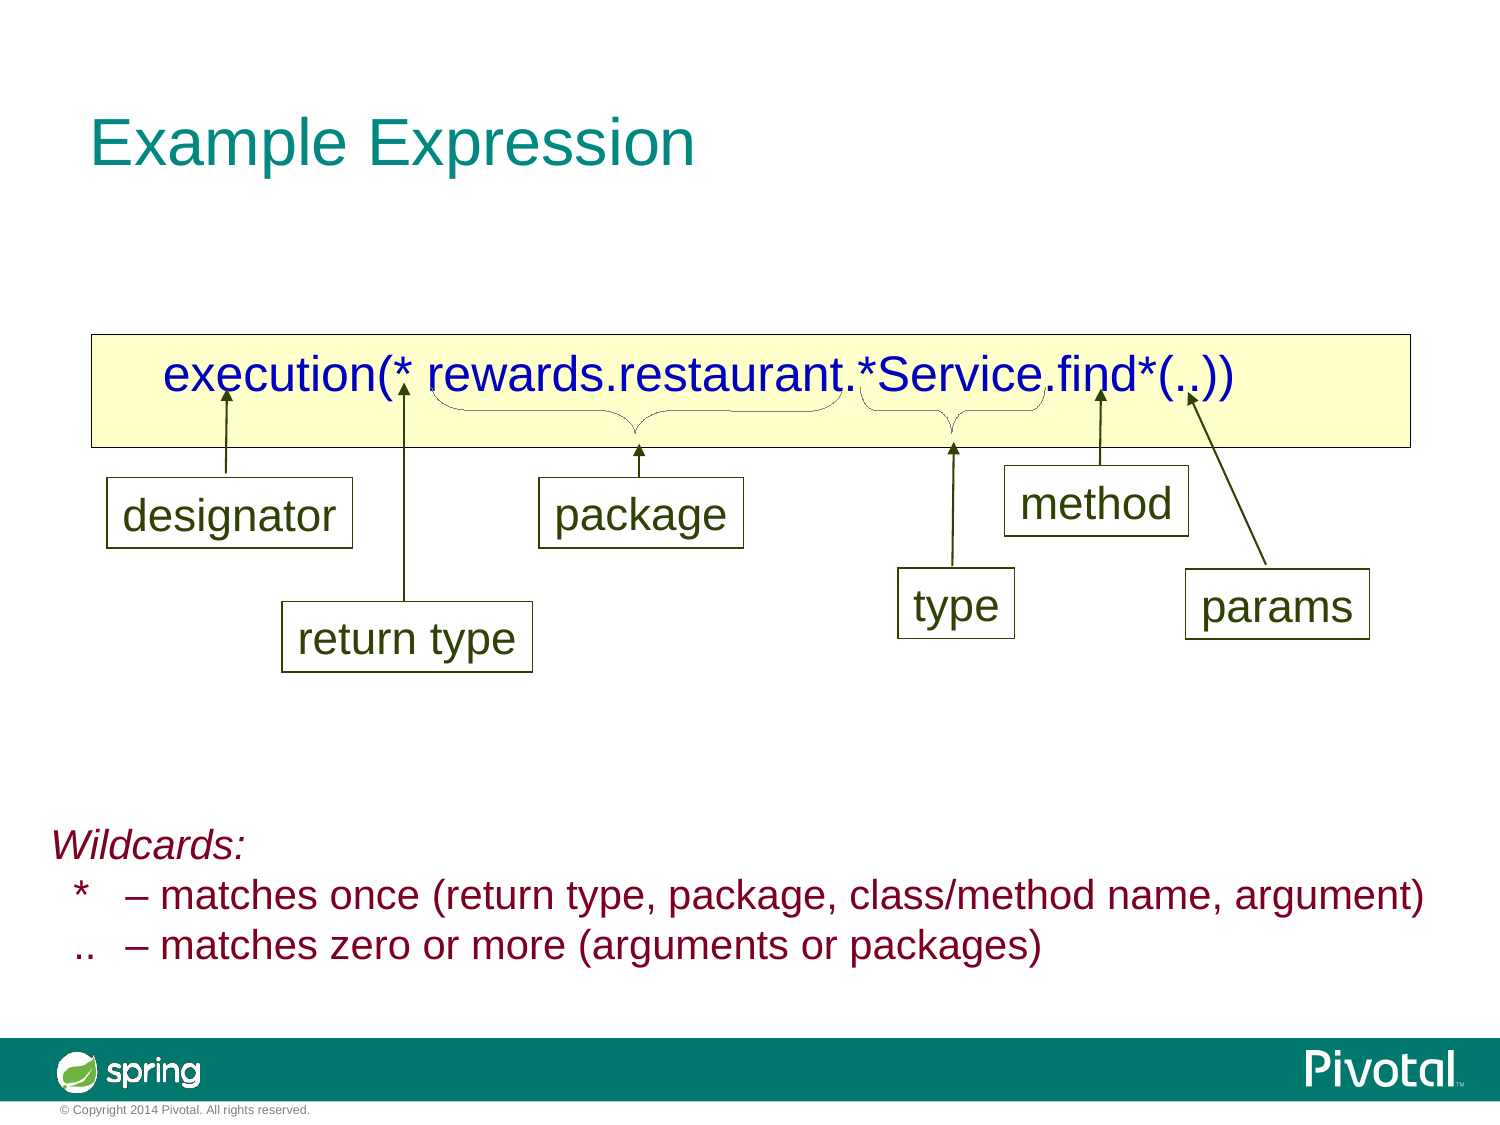

# Example Expression
execution(* rewards.restaurant.*Service.find*(..))
method
package
designator
type
params
return type
Wildcards:
 *	– matches once (return type, package, class/method name, argument)
 ..	– matches zero or more (arguments or packages)